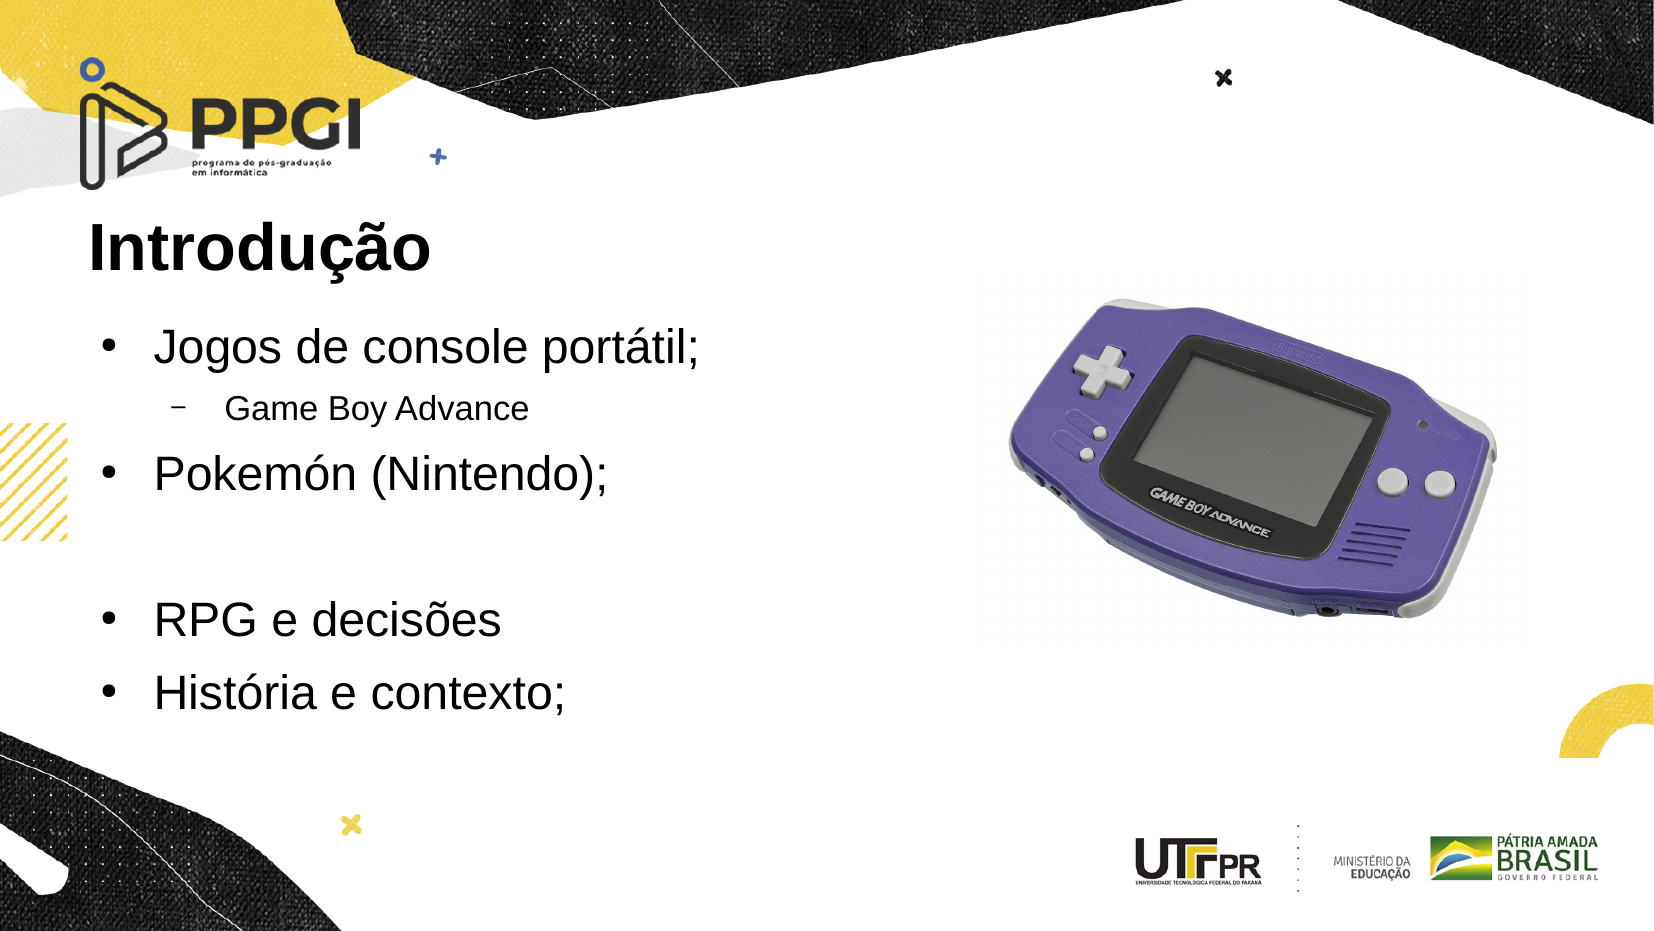

# Introdução
Jogos de console portátil;
Game Boy Advance
Pokemón (Nintendo);
RPG e decisões
História e contexto;